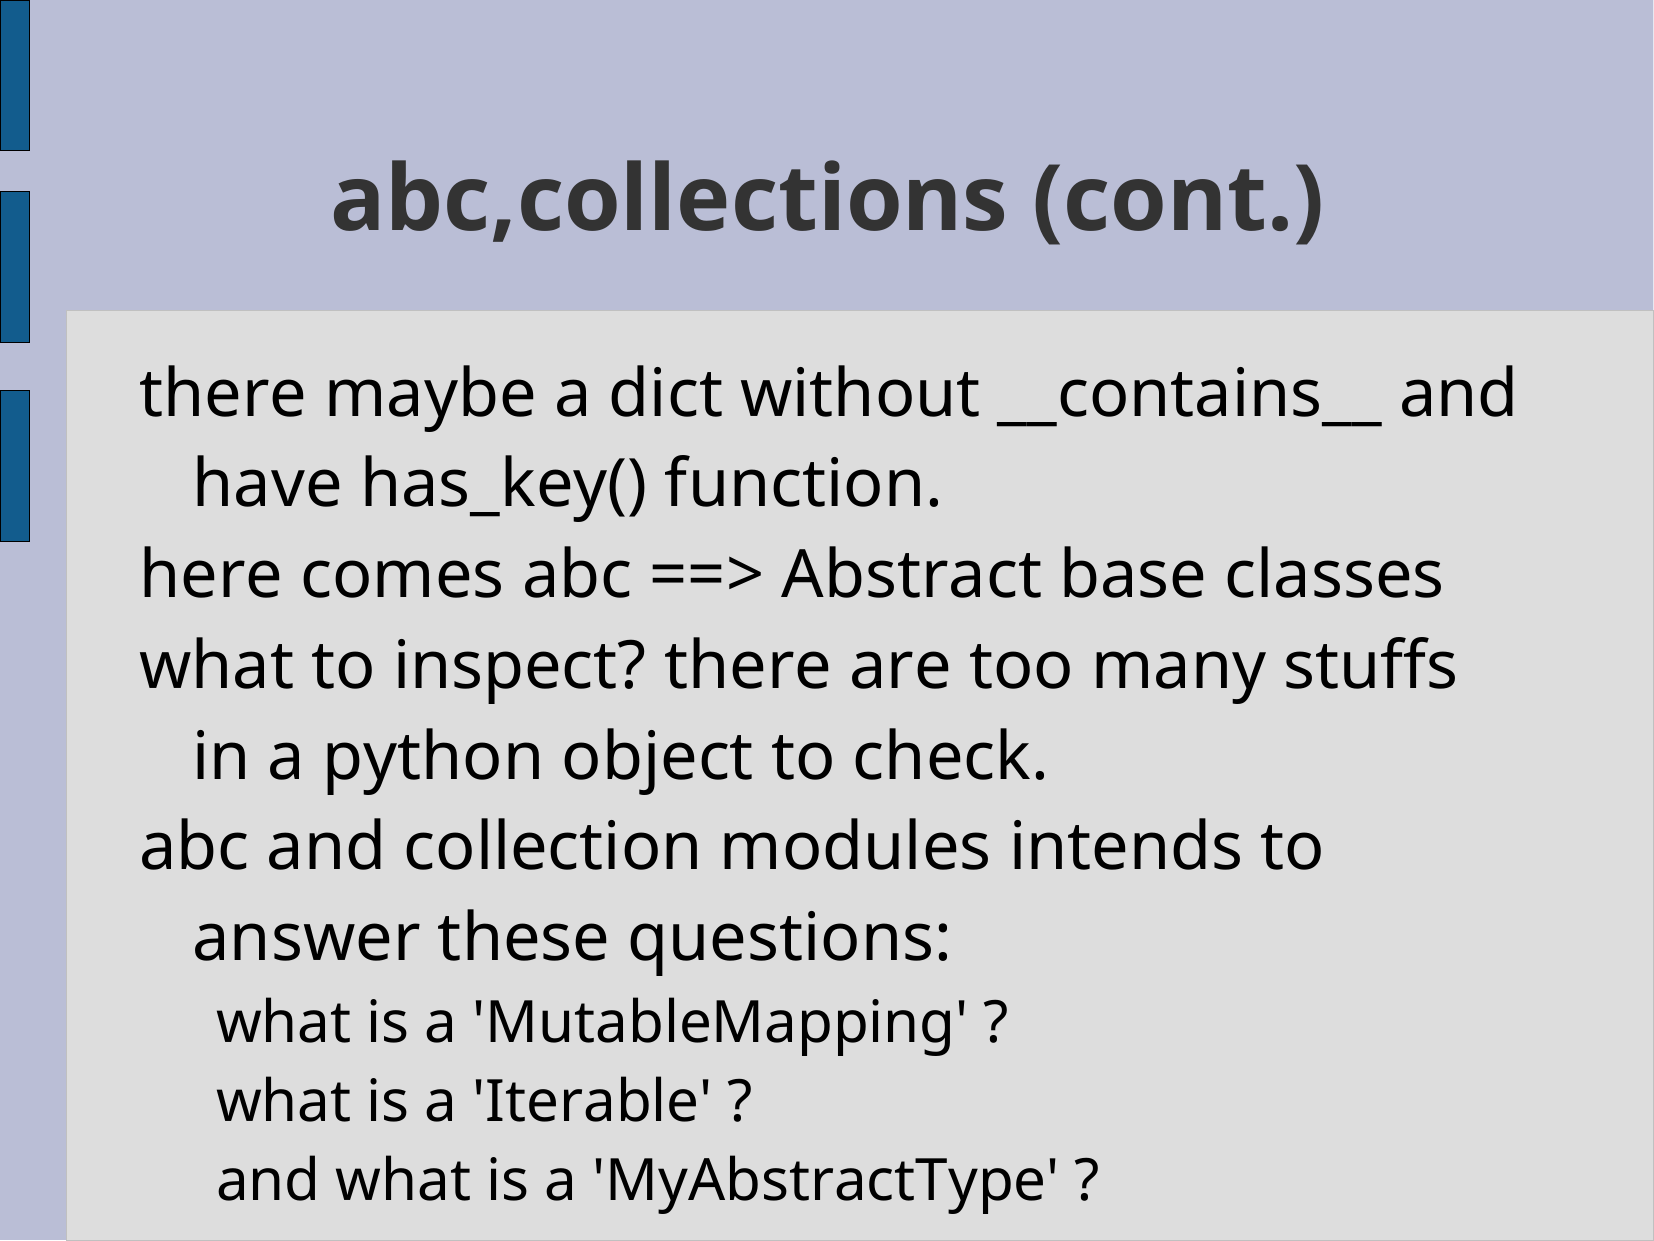

# abc,collections (cont.)
there maybe a dict without __contains__ and have has_key() function.
here comes abc ==> Abstract base classes
what to inspect? there are too many stuffs in a python object to check.
abc and collection modules intends to answer these questions:
what is a 'MutableMapping' ?
what is a 'Iterable' ?
and what is a 'MyAbstractType' ?